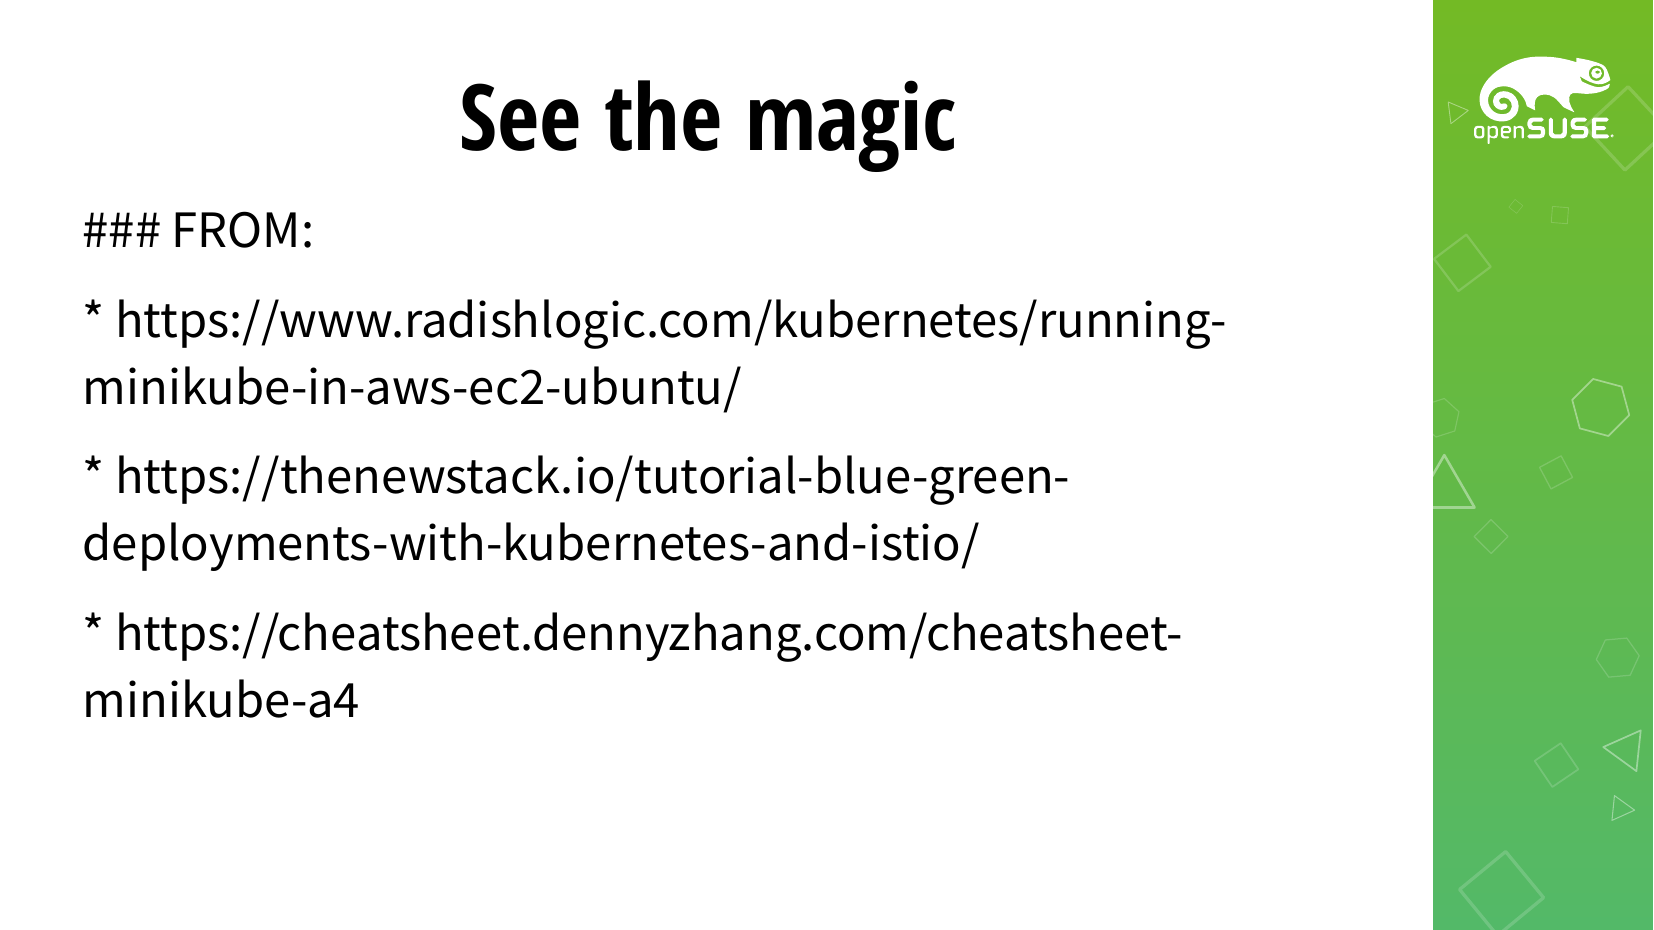

# See the magic
### FROM:
* https://www.radishlogic.com/kubernetes/running-minikube-in-aws-ec2-ubuntu/
* https://thenewstack.io/tutorial-blue-green-deployments-with-kubernetes-and-istio/
* https://cheatsheet.dennyzhang.com/cheatsheet-minikube-a4